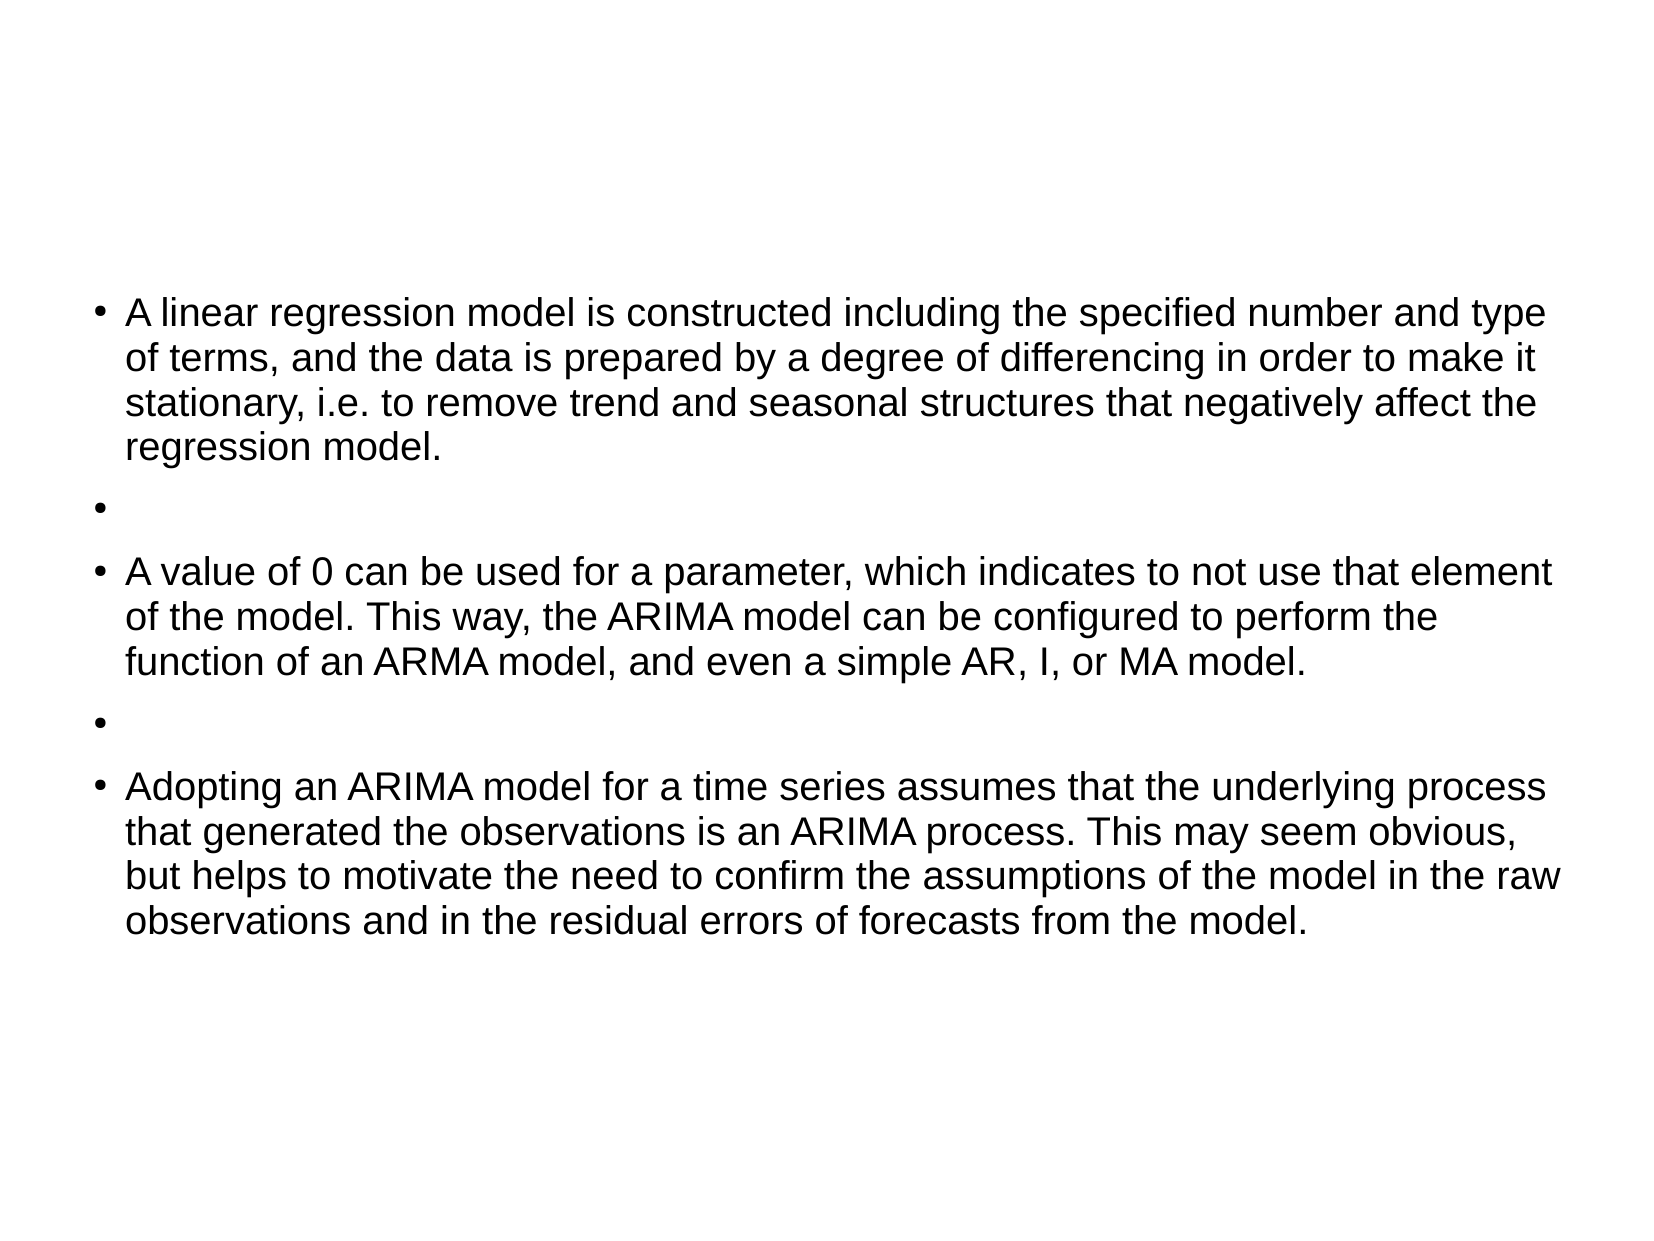

#
A linear regression model is constructed including the specified number and type of terms, and the data is prepared by a degree of differencing in order to make it stationary, i.e. to remove trend and seasonal structures that negatively affect the regression model.
A value of 0 can be used for a parameter, which indicates to not use that element of the model. This way, the ARIMA model can be configured to perform the function of an ARMA model, and even a simple AR, I, or MA model.
Adopting an ARIMA model for a time series assumes that the underlying process that generated the observations is an ARIMA process. This may seem obvious, but helps to motivate the need to confirm the assumptions of the model in the raw observations and in the residual errors of forecasts from the model.